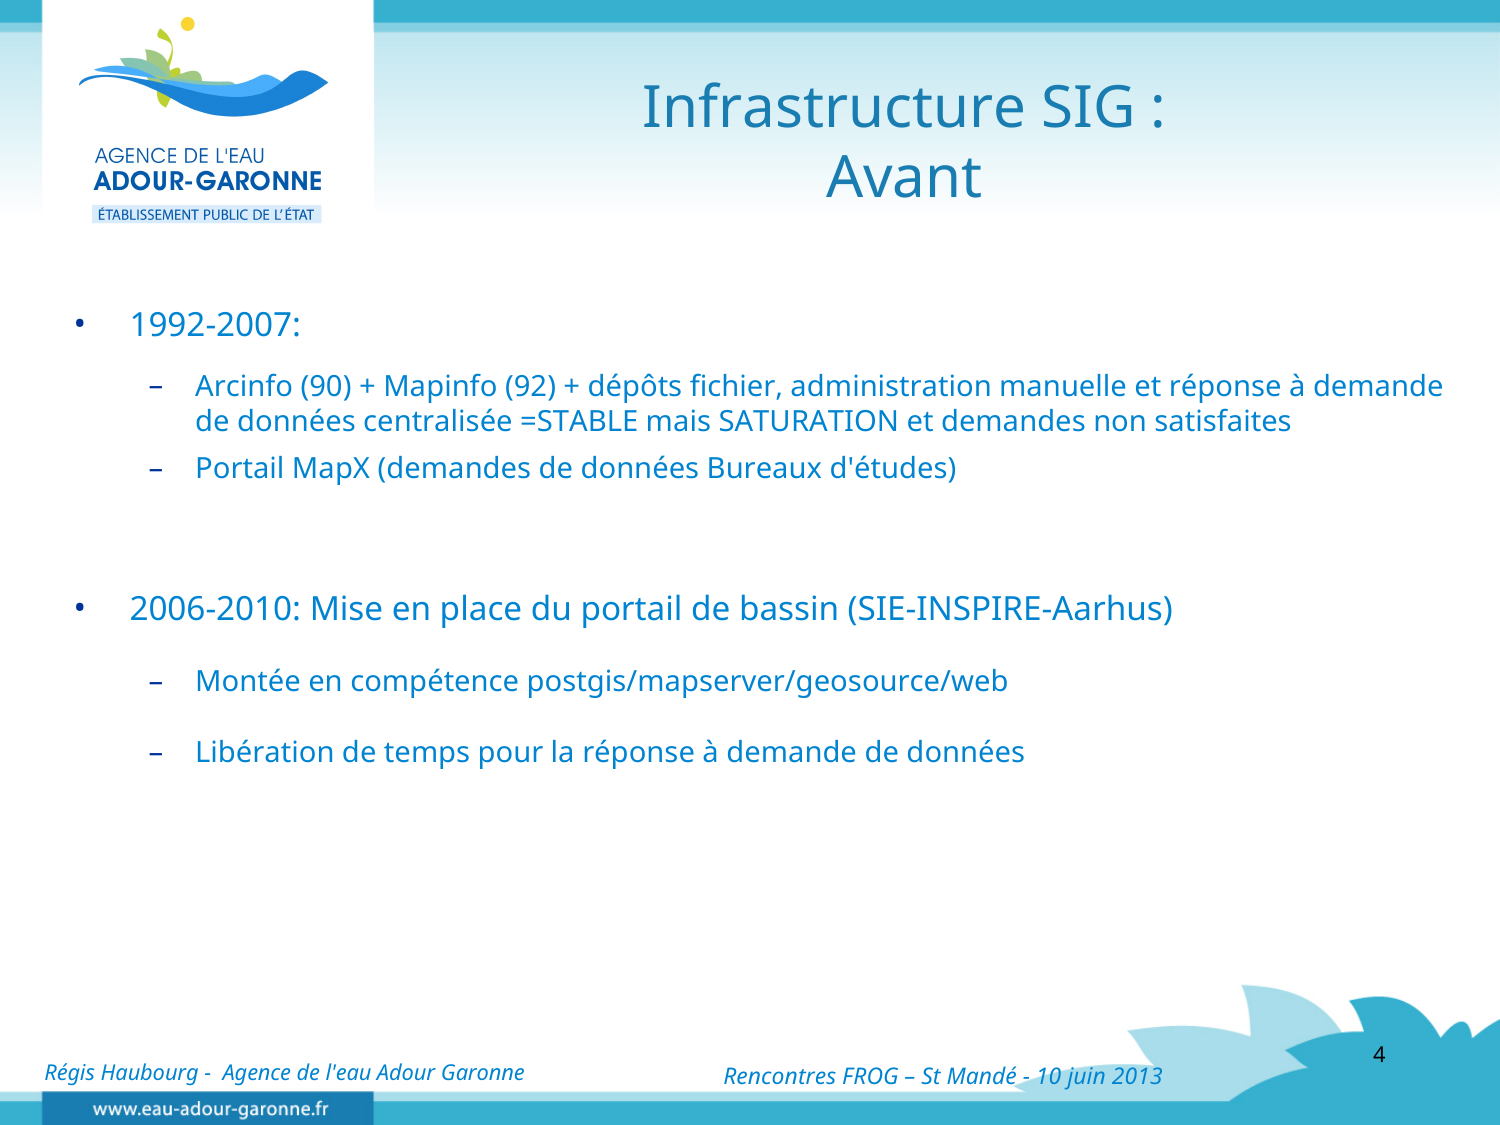

# Infrastructure SIG : Avant
1992-2007:
Arcinfo (90) + Mapinfo (92) + dépôts fichier, administration manuelle et réponse à demande de données centralisée =STABLE mais SATURATION et demandes non satisfaites
Portail MapX (demandes de données Bureaux d'études)
2006-2010: Mise en place du portail de bassin (SIE-INSPIRE-Aarhus)
Montée en compétence postgis/mapserver/geosource/web
Libération de temps pour la réponse à demande de données
4
Régis Haubourg - Agence de l'eau Adour Garonne